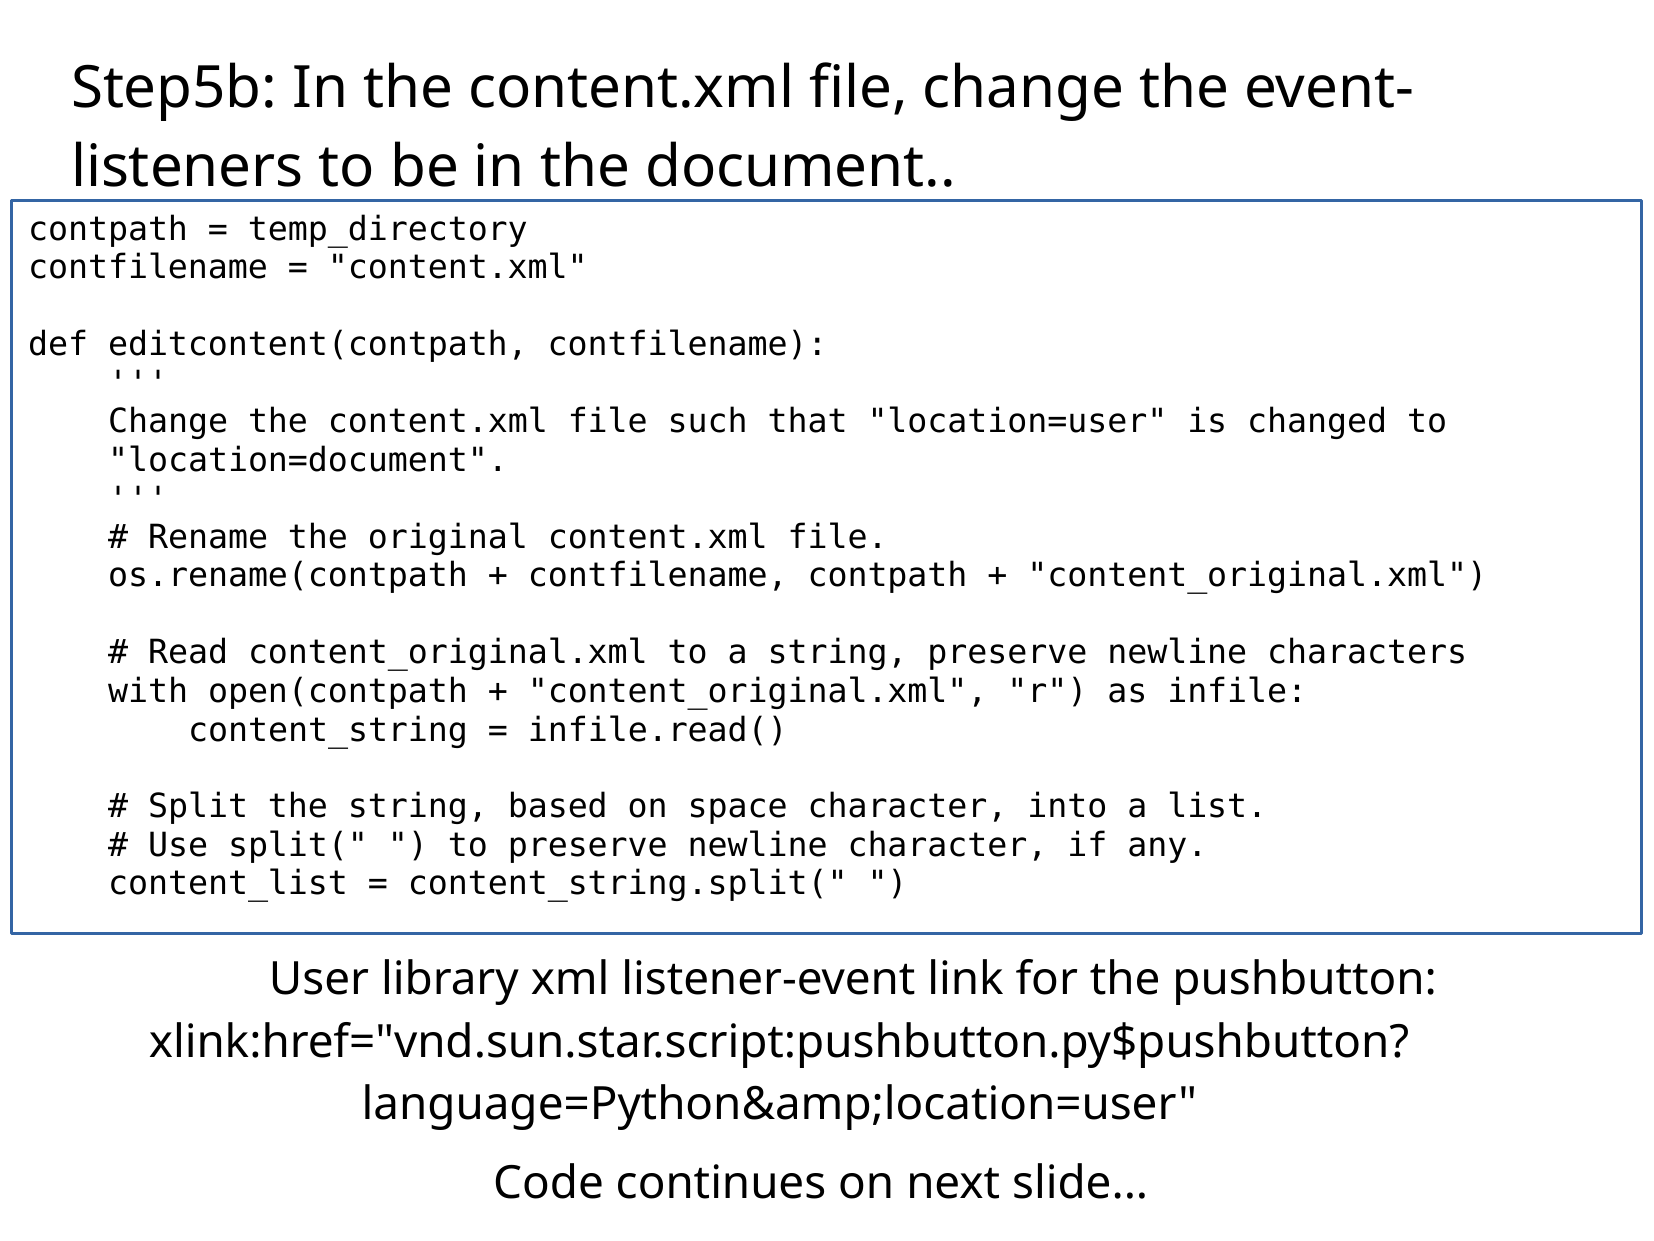

# Step5b: In the content.xml file, change the event-listeners to be in the document..
contpath = temp_directory
contfilename = "content.xml"
def editcontent(contpath, contfilename):
 '''
 Change the content.xml file such that "location=user" is changed to
 "location=document".
 '''
 # Rename the original content.xml file.
 os.rename(contpath + contfilename, contpath + "content_original.xml")
 # Read content_original.xml to a string, preserve newline characters
 with open(contpath + "content_original.xml", "r") as infile:
 content_string = infile.read()
 # Split the string, based on space character, into a list.
 # Use split(" ") to preserve newline character, if any.
 content_list = content_string.split(" ")
		User library xml listener-event link for the pushbutton: xlink:href="vnd.sun.star.script:pushbutton.py$pushbutton?language=Python&amp;location=user"
Code continues on next slide...